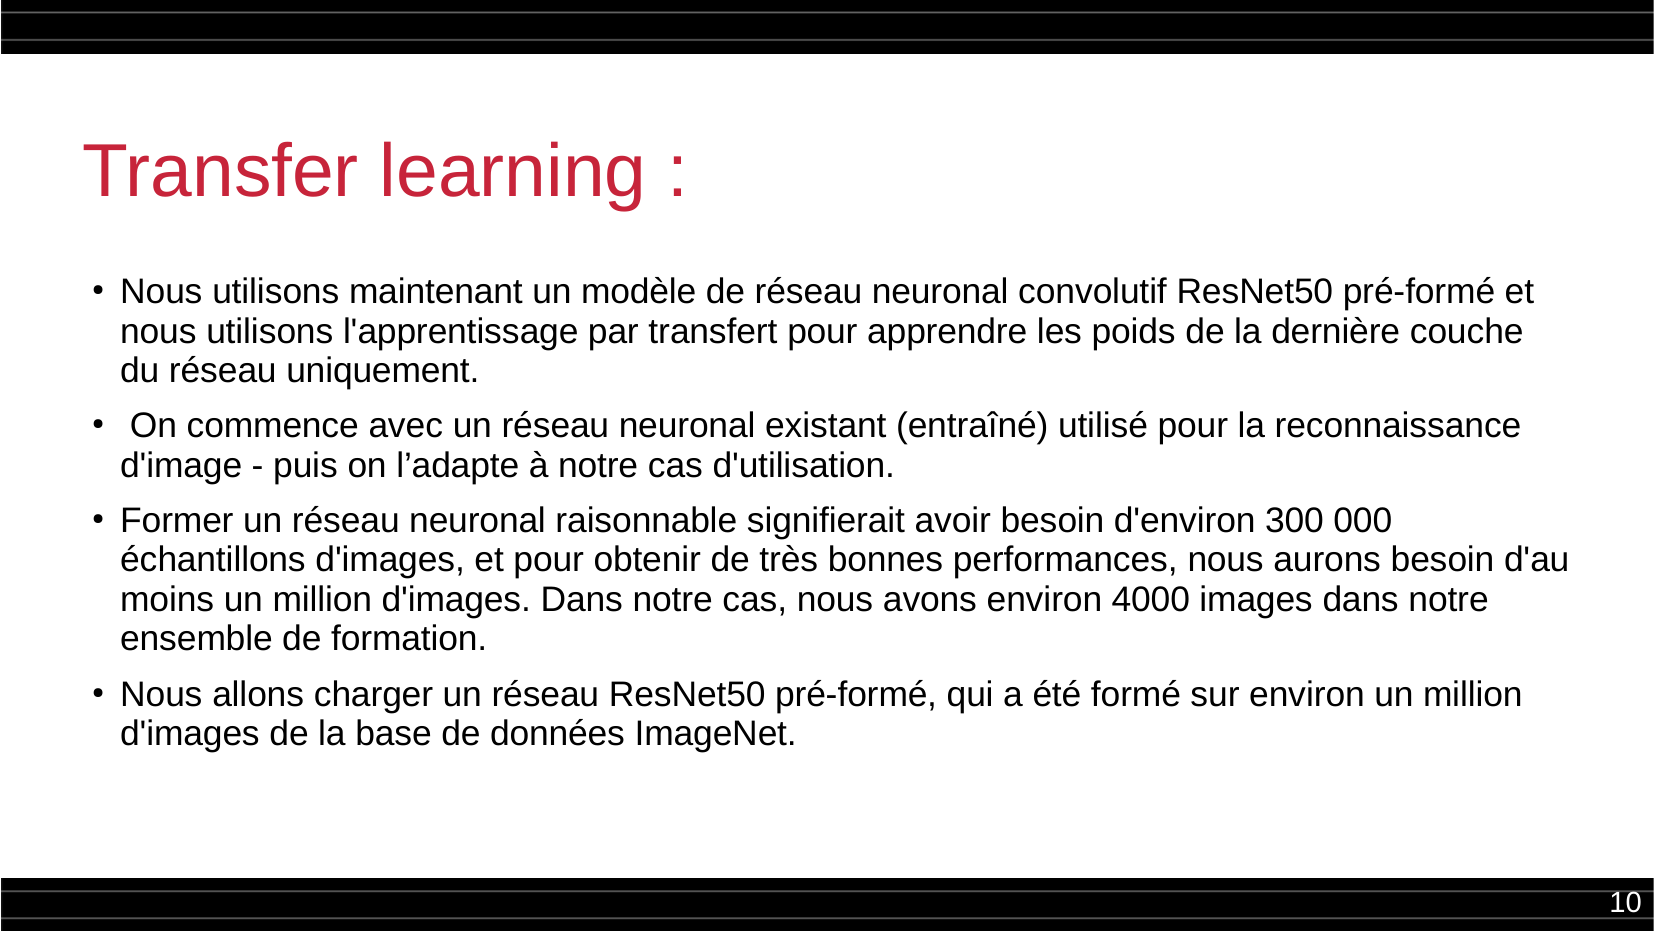

# Transfer learning :
Nous utilisons maintenant un modèle de réseau neuronal convolutif ResNet50 pré-formé et nous utilisons l'apprentissage par transfert pour apprendre les poids de la dernière couche du réseau uniquement.
 On commence avec un réseau neuronal existant (entraîné) utilisé pour la reconnaissance d'image - puis on l’adapte à notre cas d'utilisation.
Former un réseau neuronal raisonnable signifierait avoir besoin d'environ 300 000 échantillons d'images, et pour obtenir de très bonnes performances, nous aurons besoin d'au moins un million d'images. Dans notre cas, nous avons environ 4000 images dans notre ensemble de formation.
Nous allons charger un réseau ResNet50 pré-formé, qui a été formé sur environ un million d'images de la base de données ImageNet.